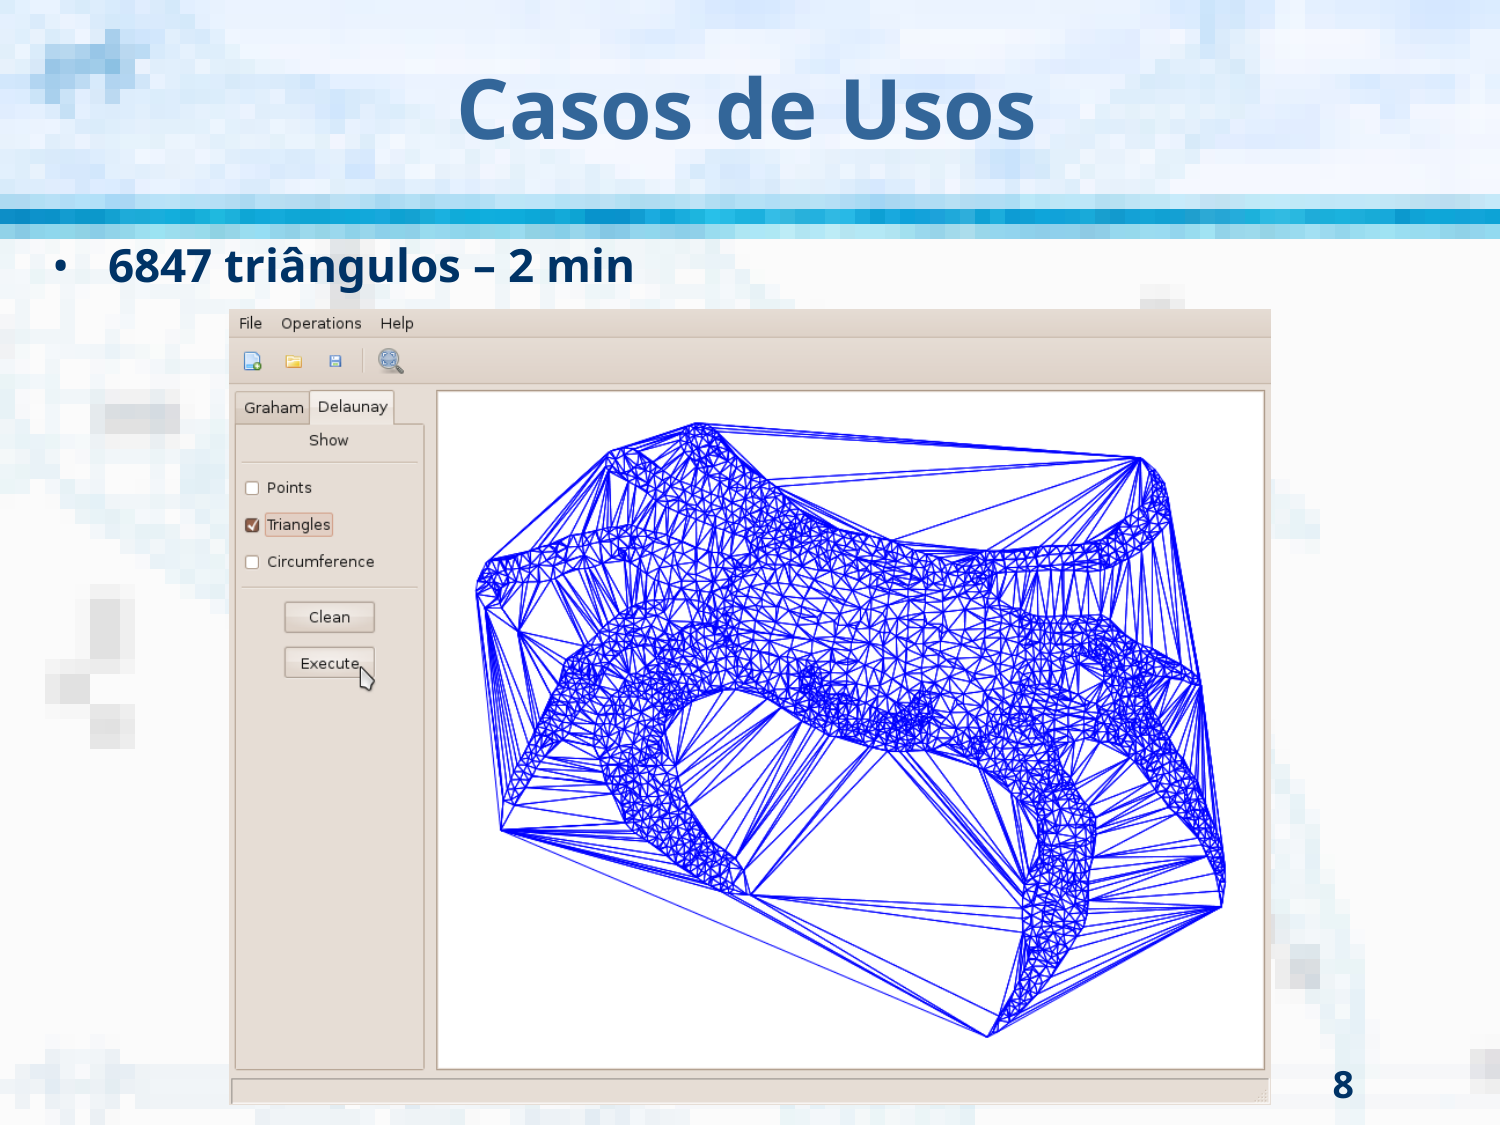

Casos de Usos
6847 triângulos – 2 min